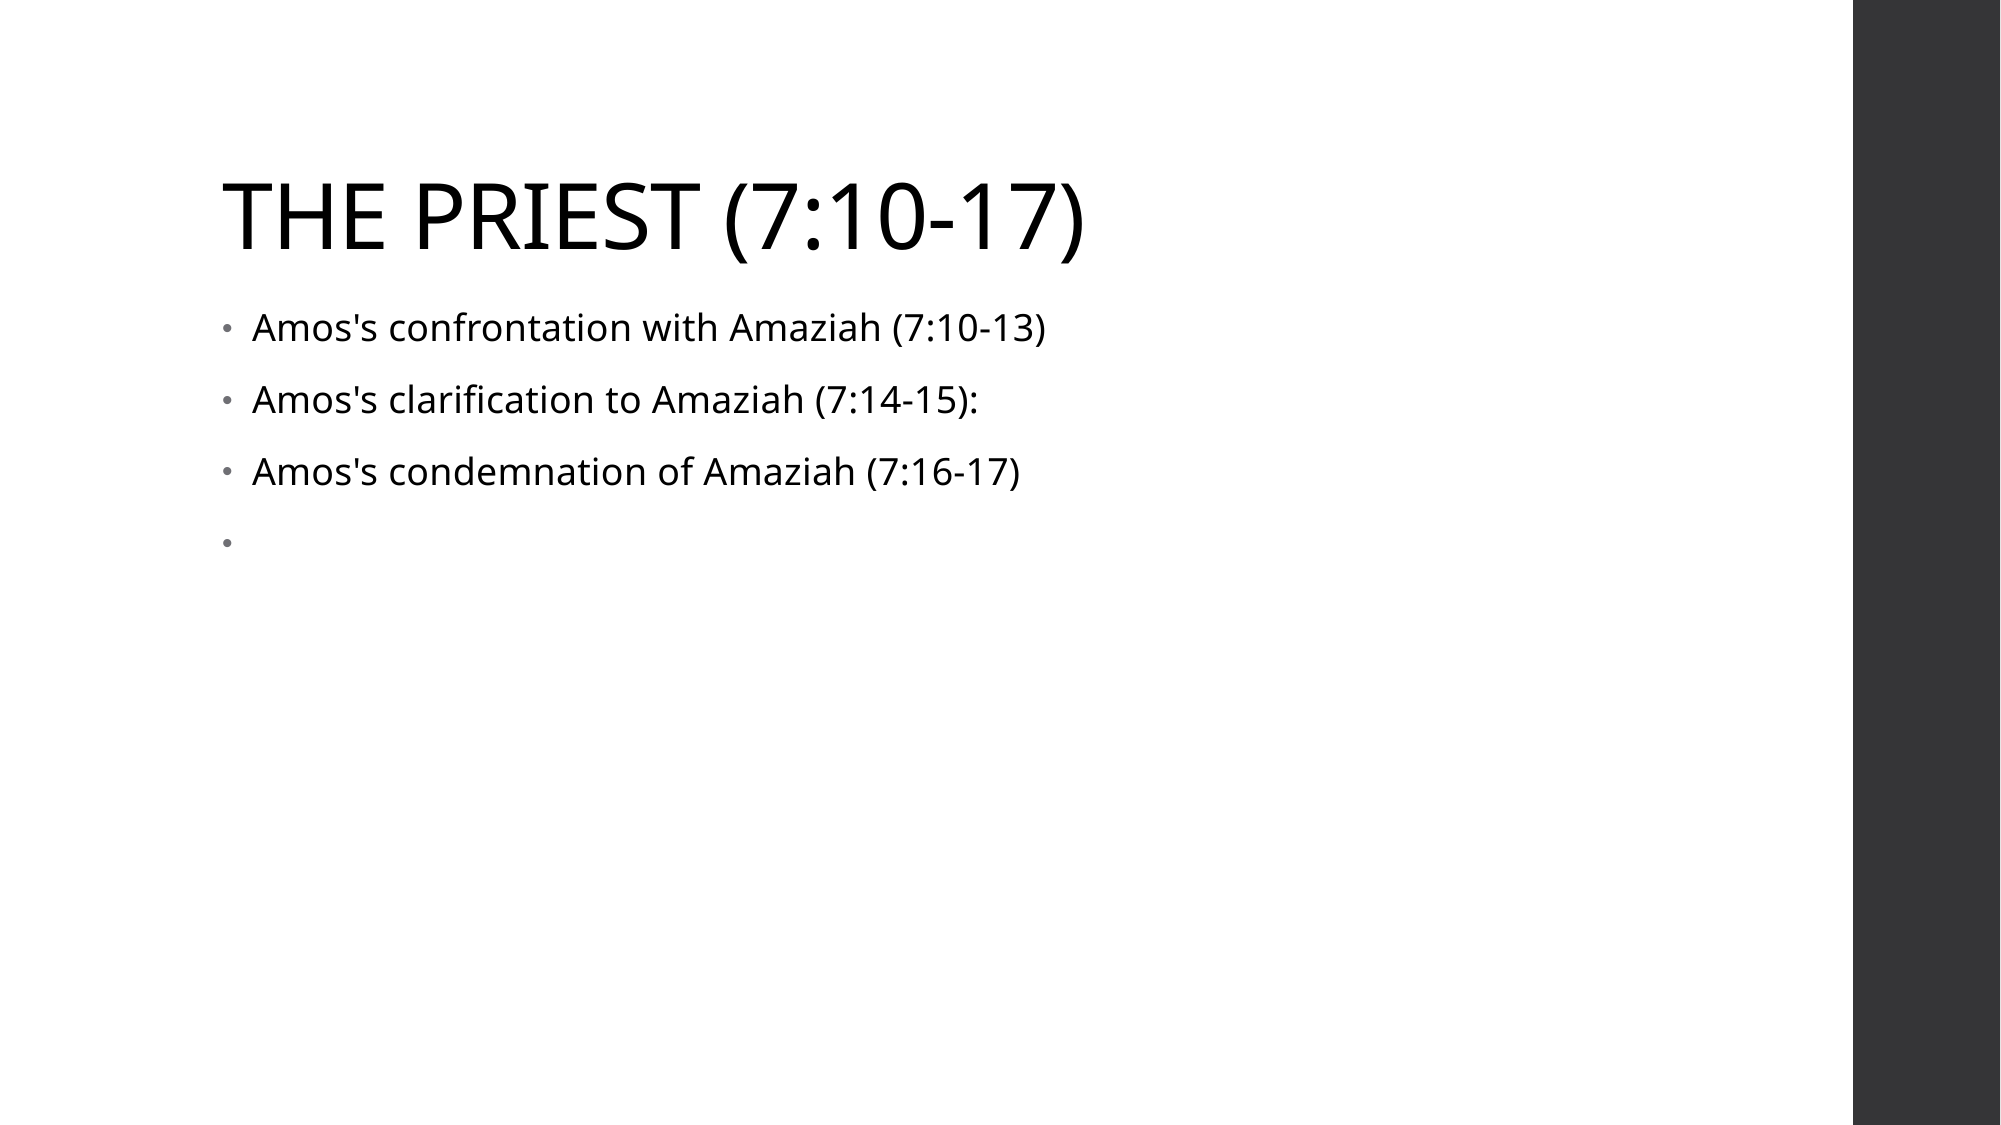

# THE PRIEST (7:10-17)
Amos's confrontation with Amaziah (7:10-13)
Amos's clarification to Amaziah (7:14-15):
Amos's condemnation of Amaziah (7:16-17)